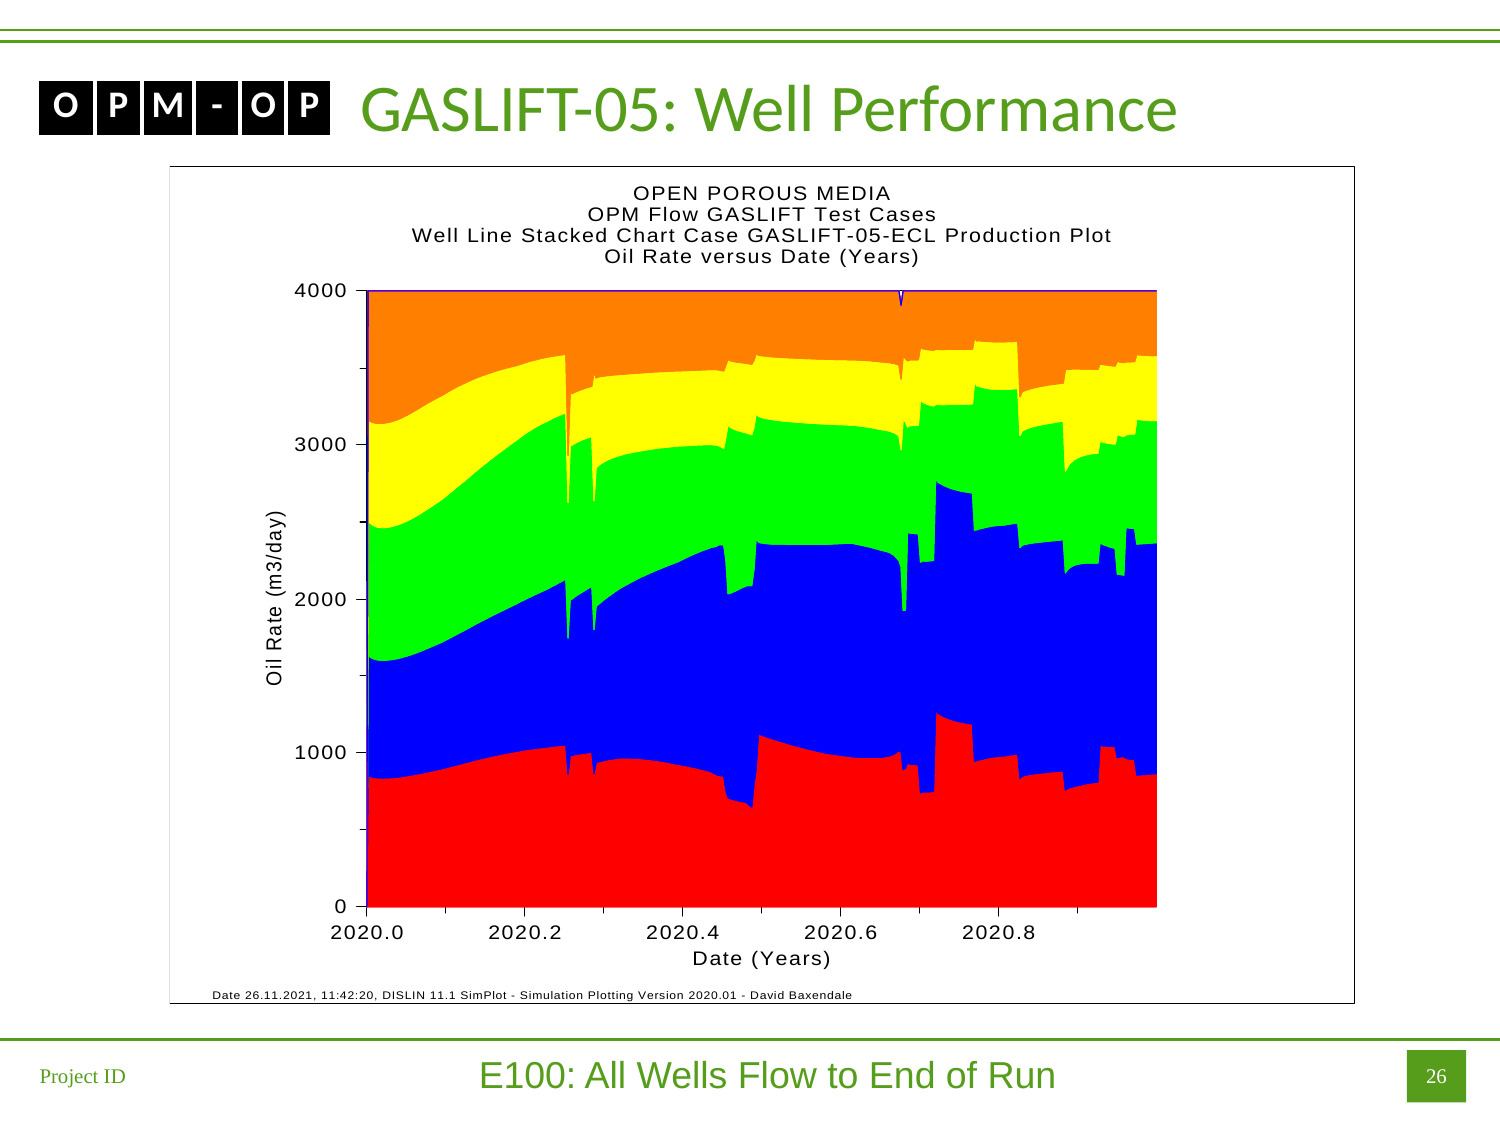

# GASLIFT-05: Well Performance
E100: All Wells Flow to End of Run
Project ID
26